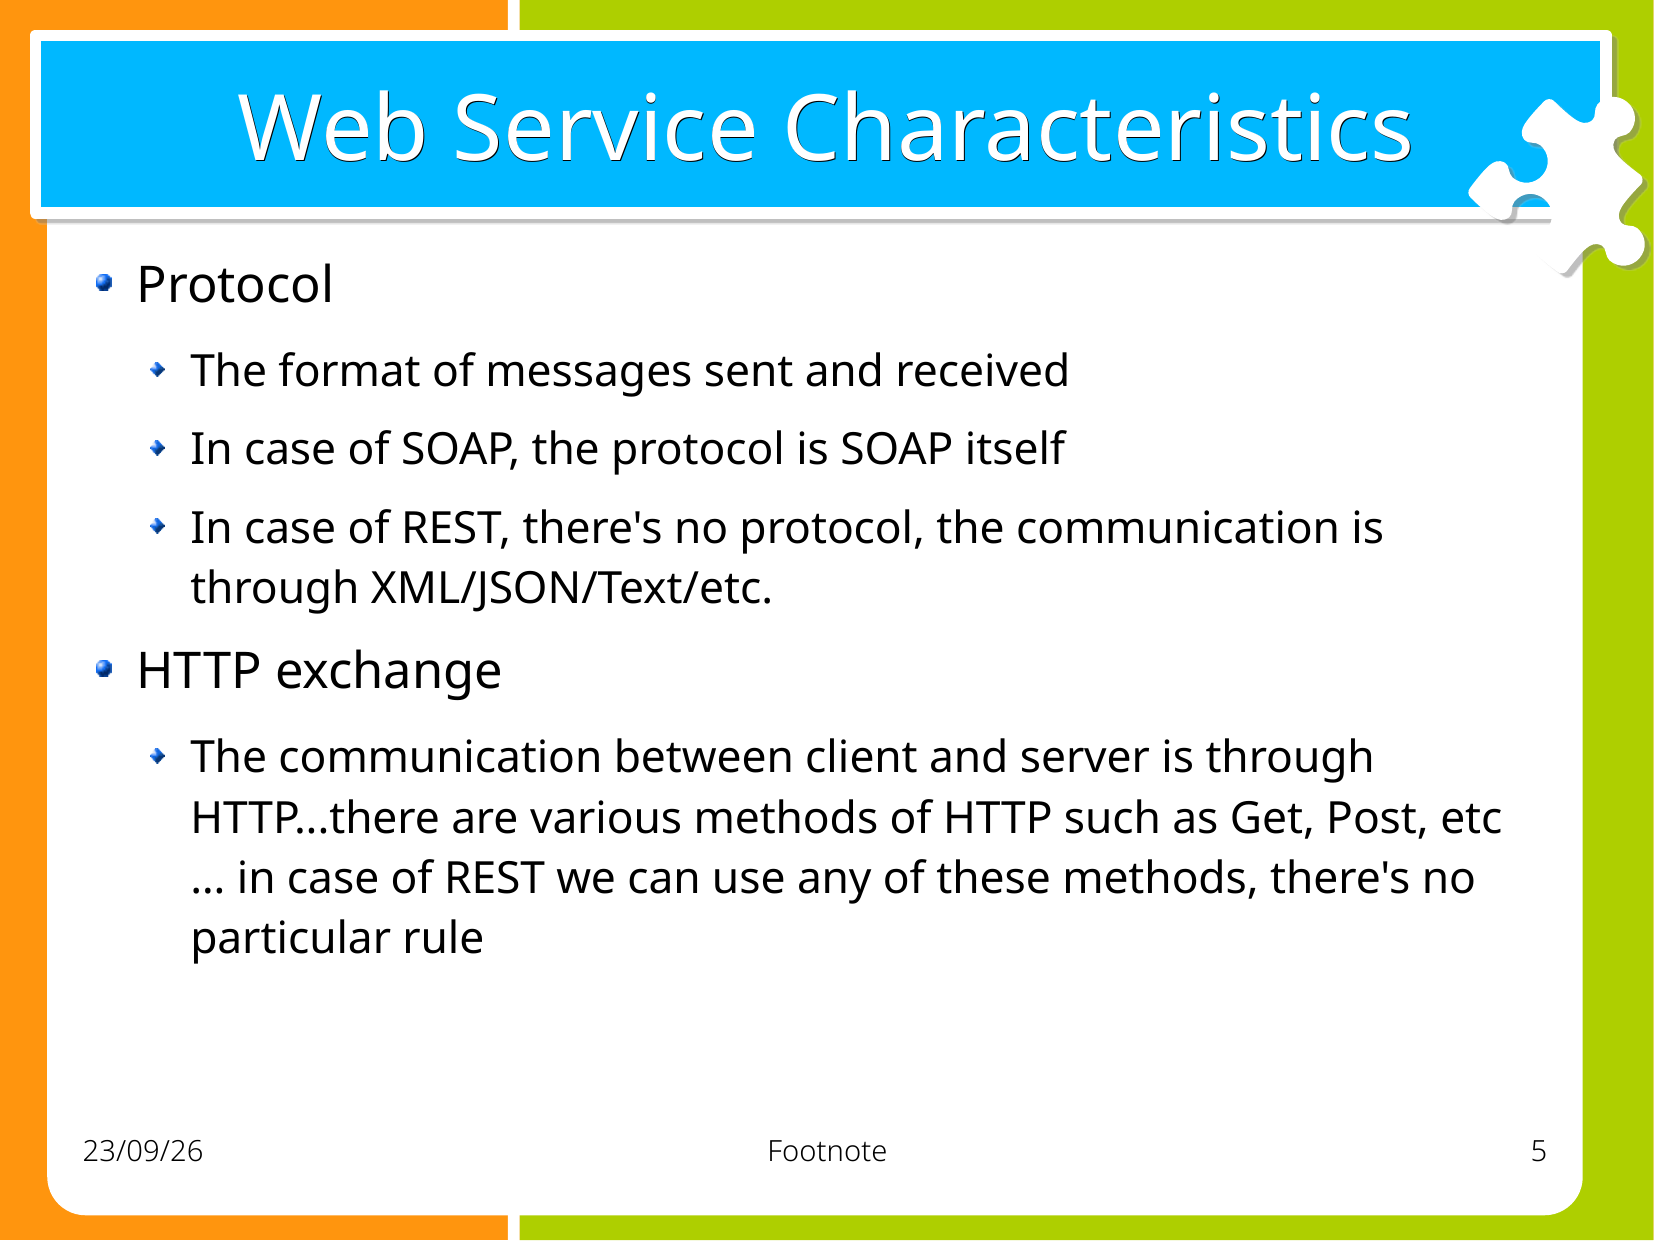

# Web Service Characteristics
Protocol
The format of messages sent and received
In case of SOAP, the protocol is SOAP itself
In case of REST, there's no protocol, the communication is through XML/JSON/Text/etc.
HTTP exchange
The communication between client and server is through HTTP...there are various methods of HTTP such as Get, Post, etc … in case of REST we can use any of these methods, there's no particular rule
Footnote
5